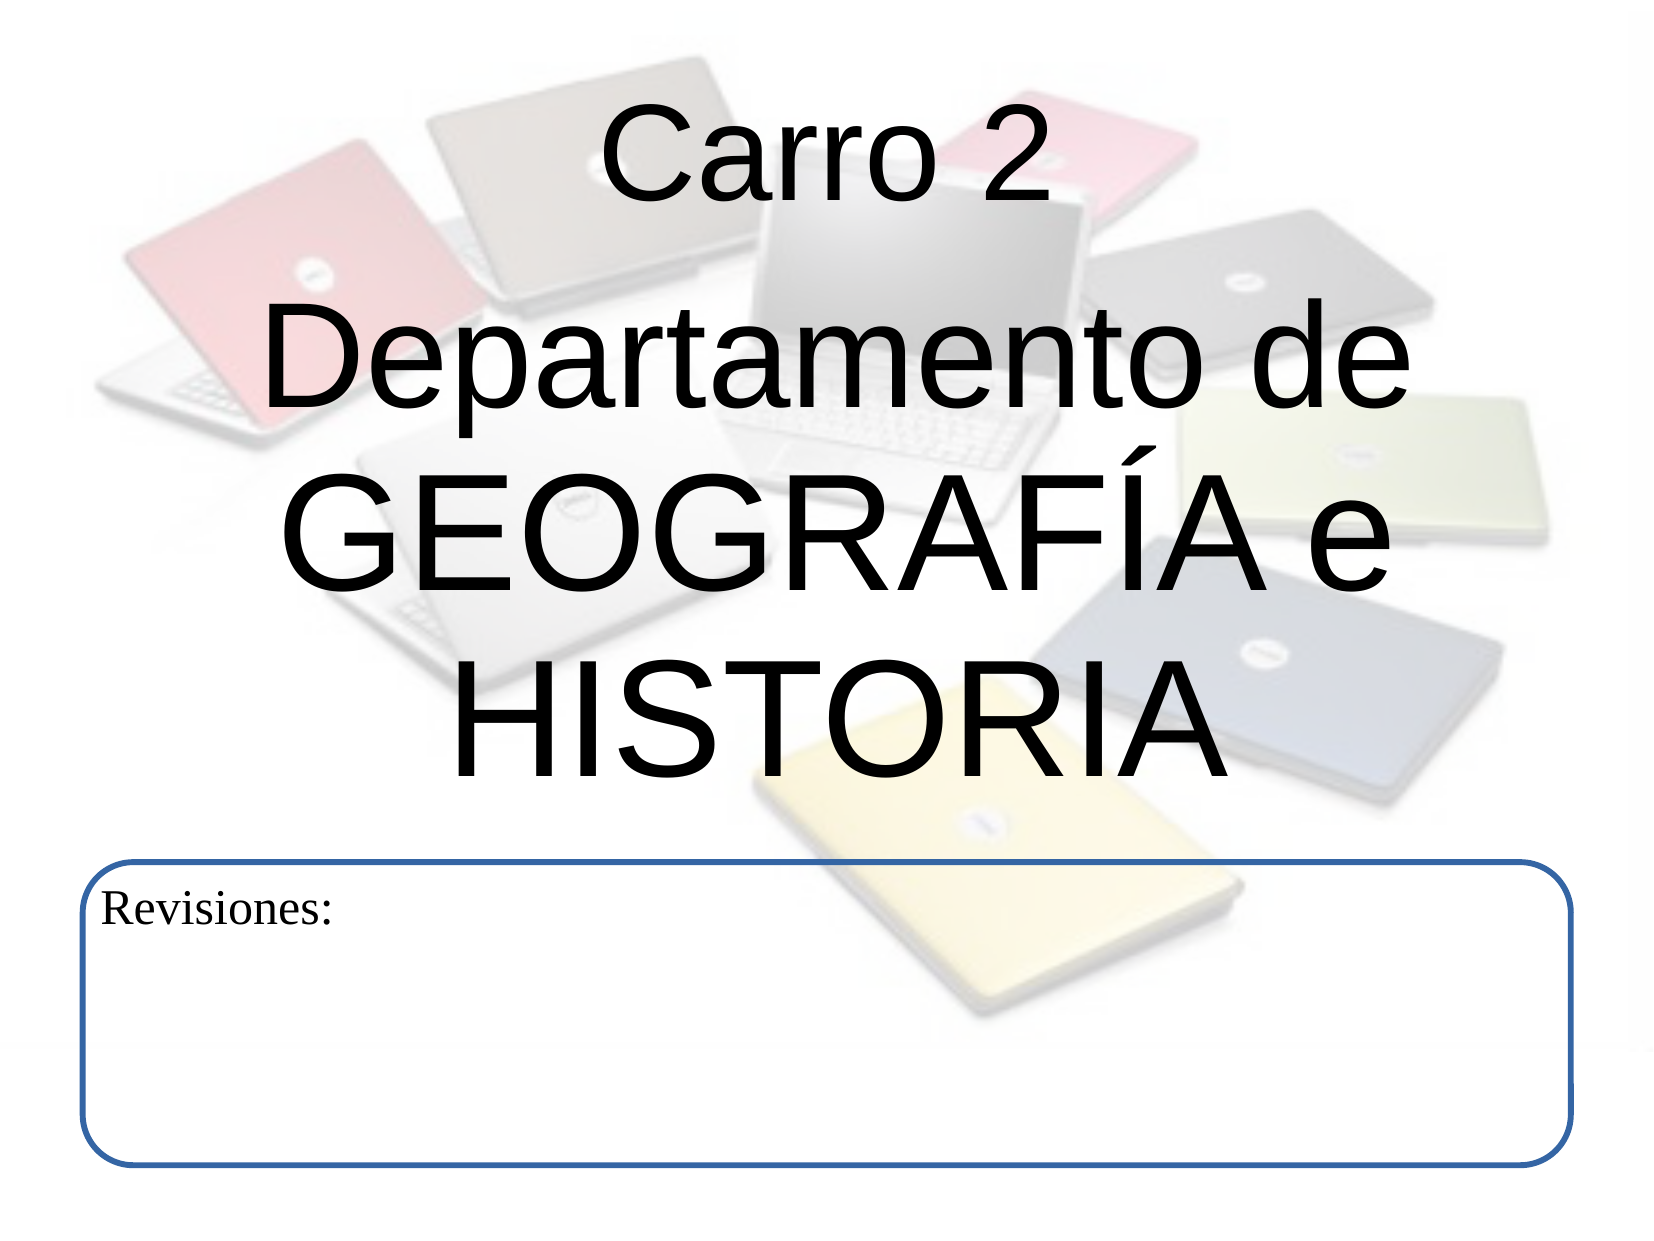

# Carro 2
Departamento de
GEOGRAFÍA e
HISTORIA